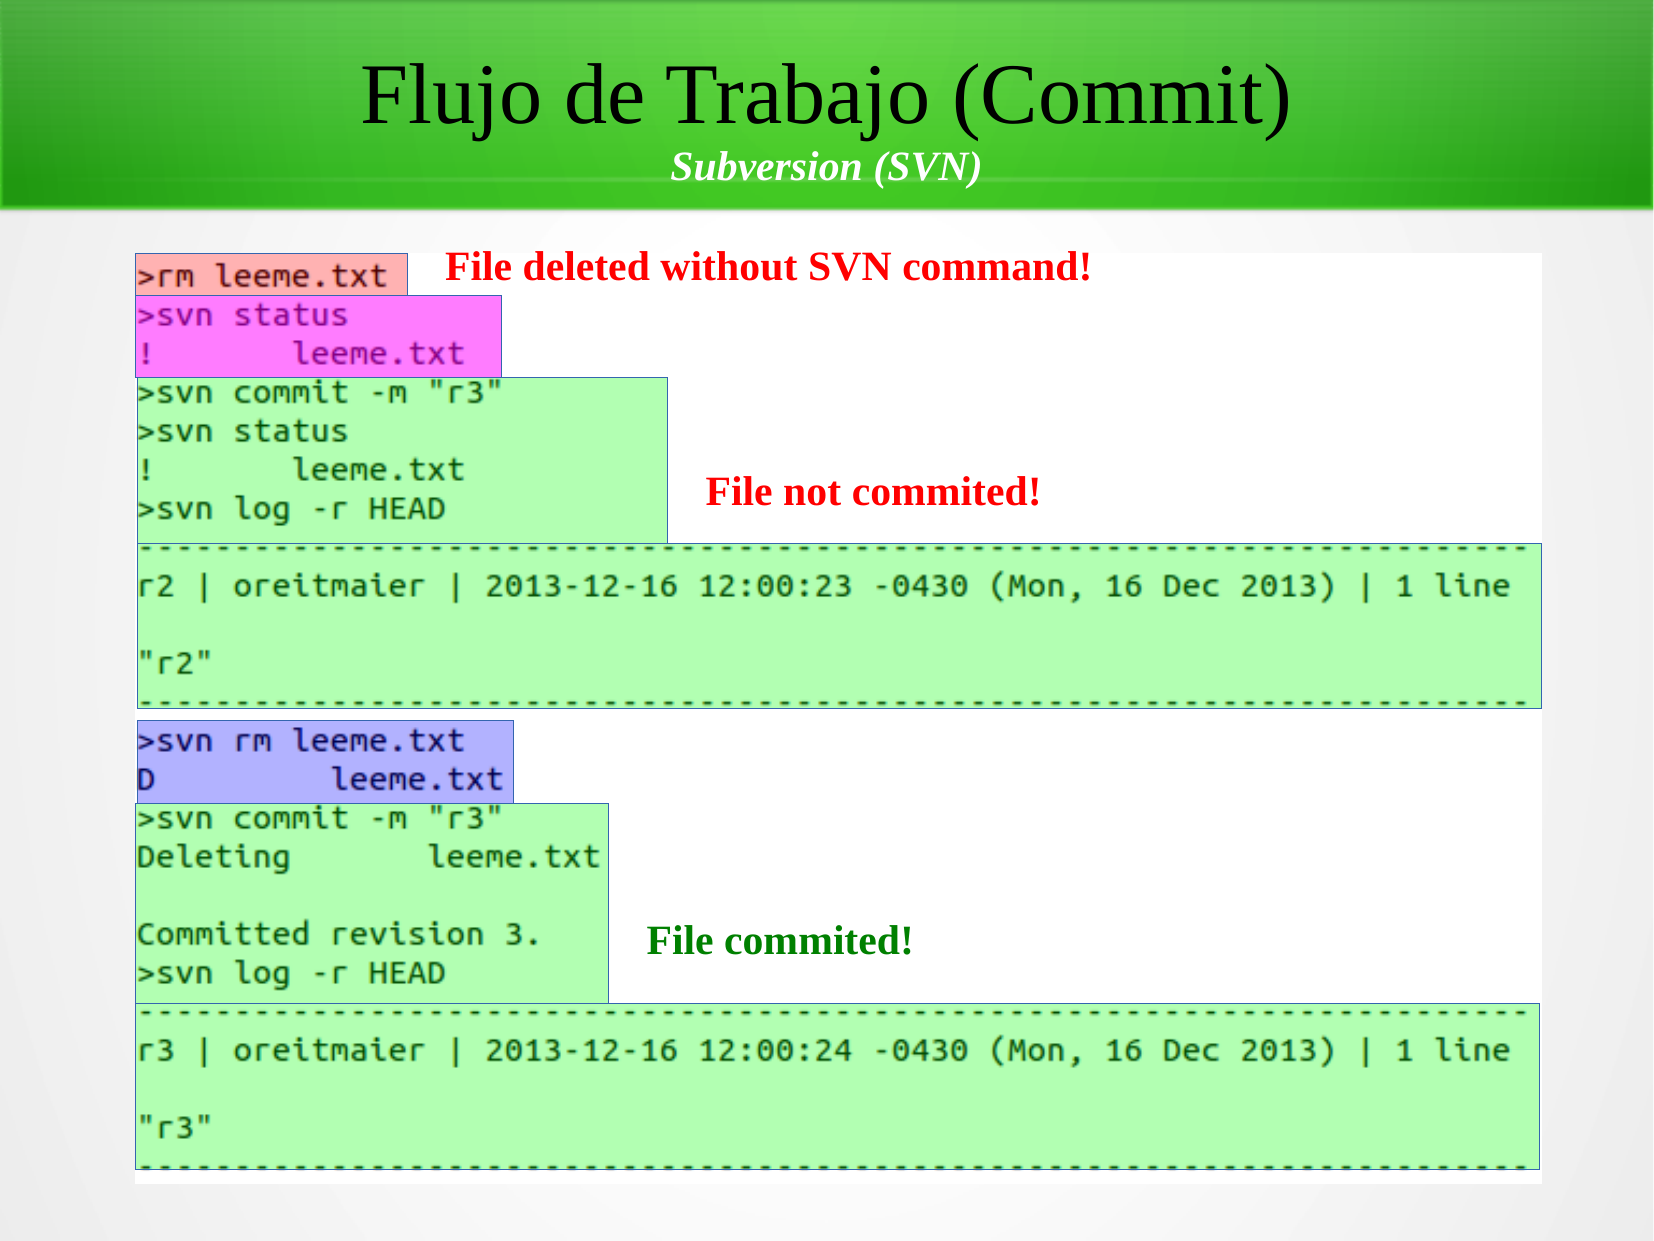

# Flujo de Trabajo (Commit) Subversion (SVN)
File deleted without SVN command!
File not commited!
File commited!